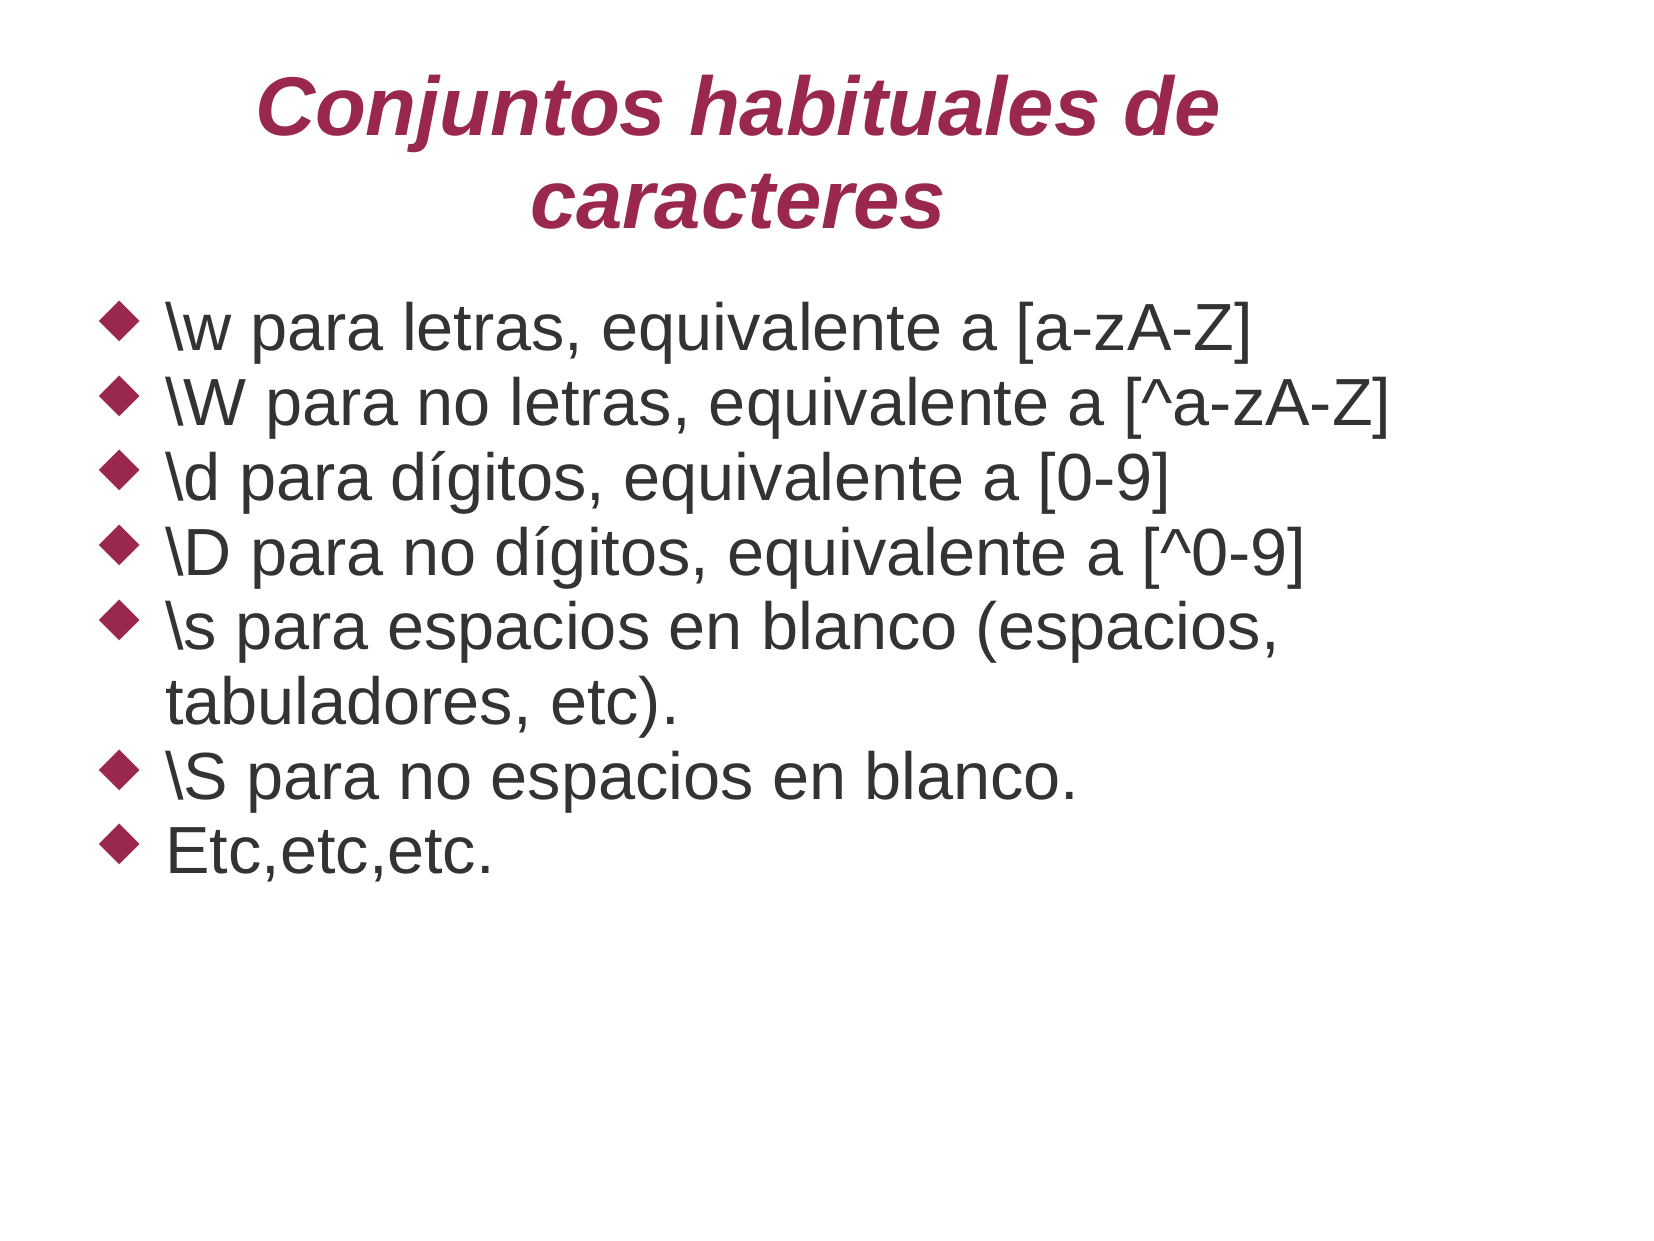

# Conjuntos habituales de caracteres
\w para letras, equivalente a [a-zA-Z]
\W para no letras, equivalente a [^a-zA-Z]
\d para dígitos, equivalente a [0-9]
\D para no dígitos, equivalente a [^0-9]
\s para espacios en blanco (espacios, tabuladores, etc).
\S para no espacios en blanco.
Etc,etc,etc.